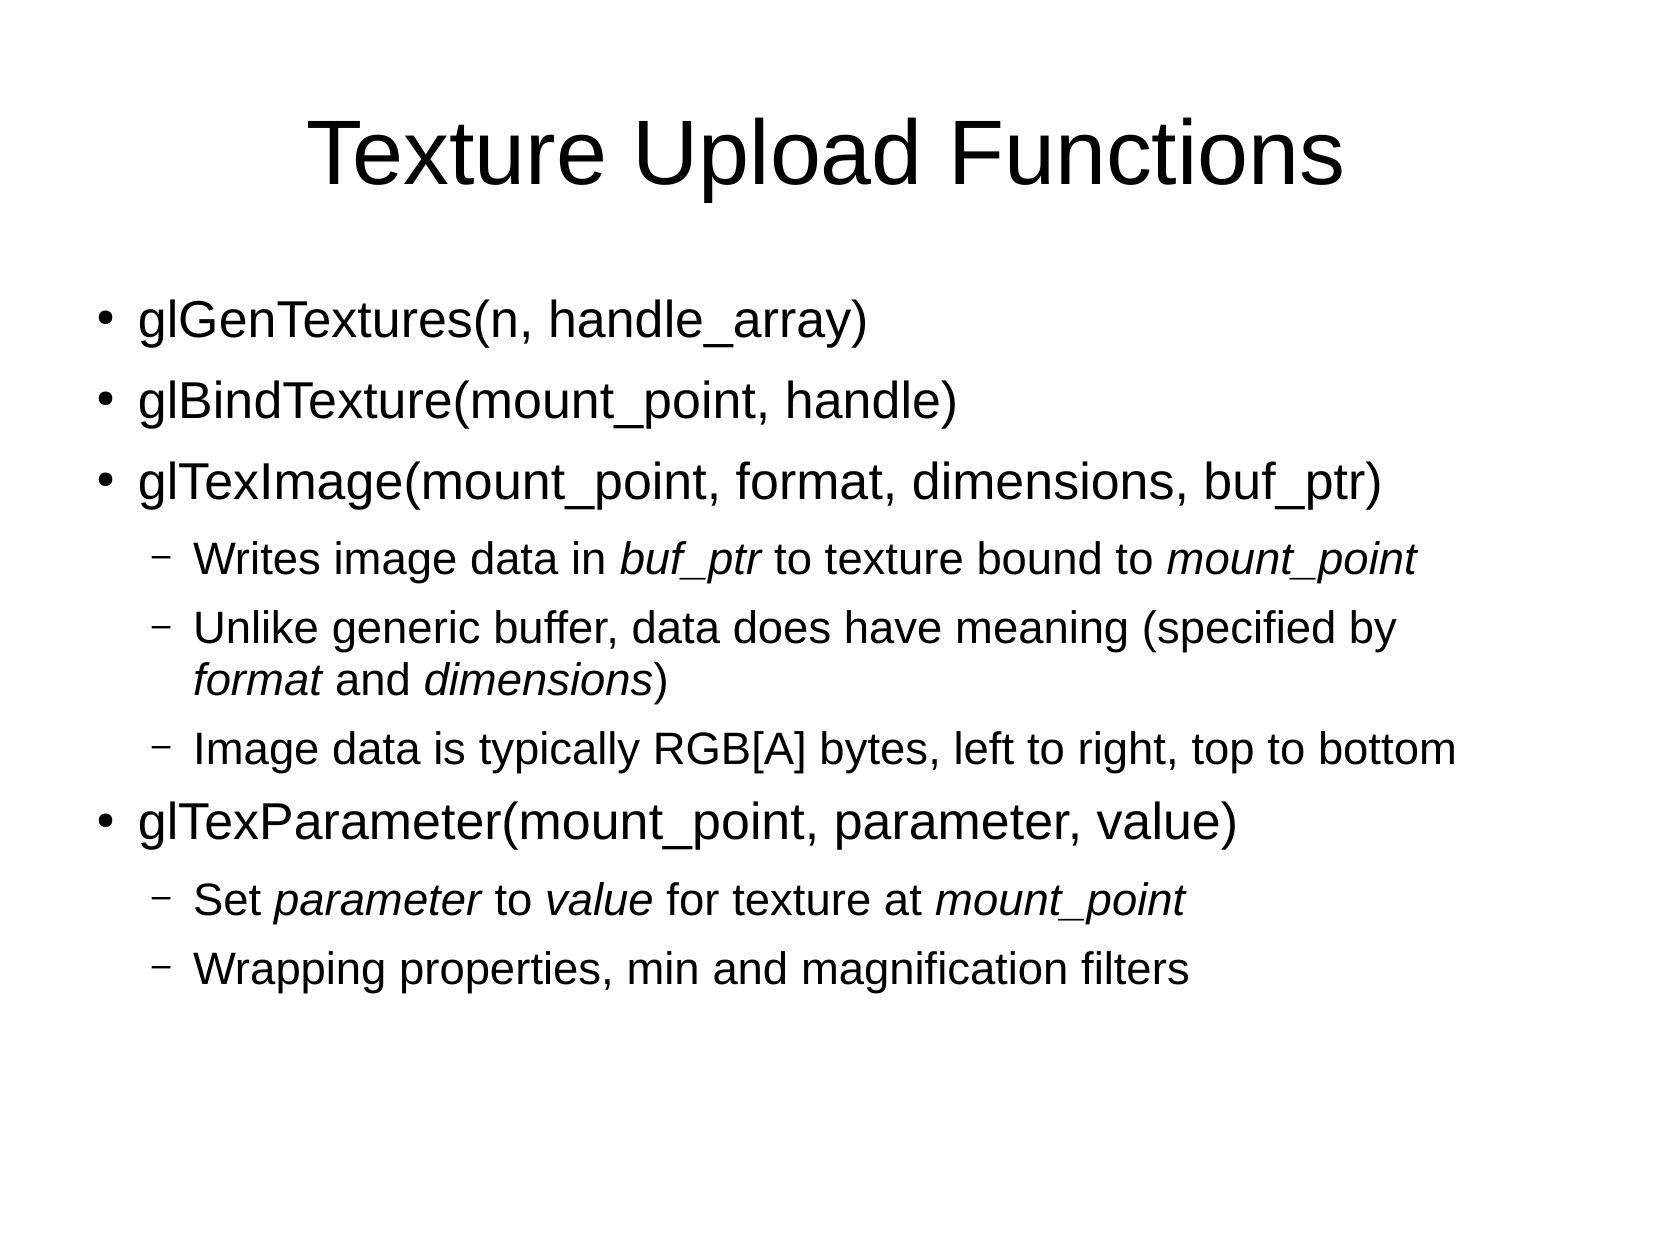

# Texture Upload Functions
glGenTextures(n, handle_array)
glBindTexture(mount_point, handle)
glTexImage(mount_point, format, dimensions, buf_ptr)
Writes image data in buf_ptr to texture bound to mount_point
Unlike generic buffer, data does have meaning (specified by format and dimensions)
Image data is typically RGB[A] bytes, left to right, top to bottom
glTexParameter(mount_point, parameter, value)
Set parameter to value for texture at mount_point
Wrapping properties, min and magnification filters